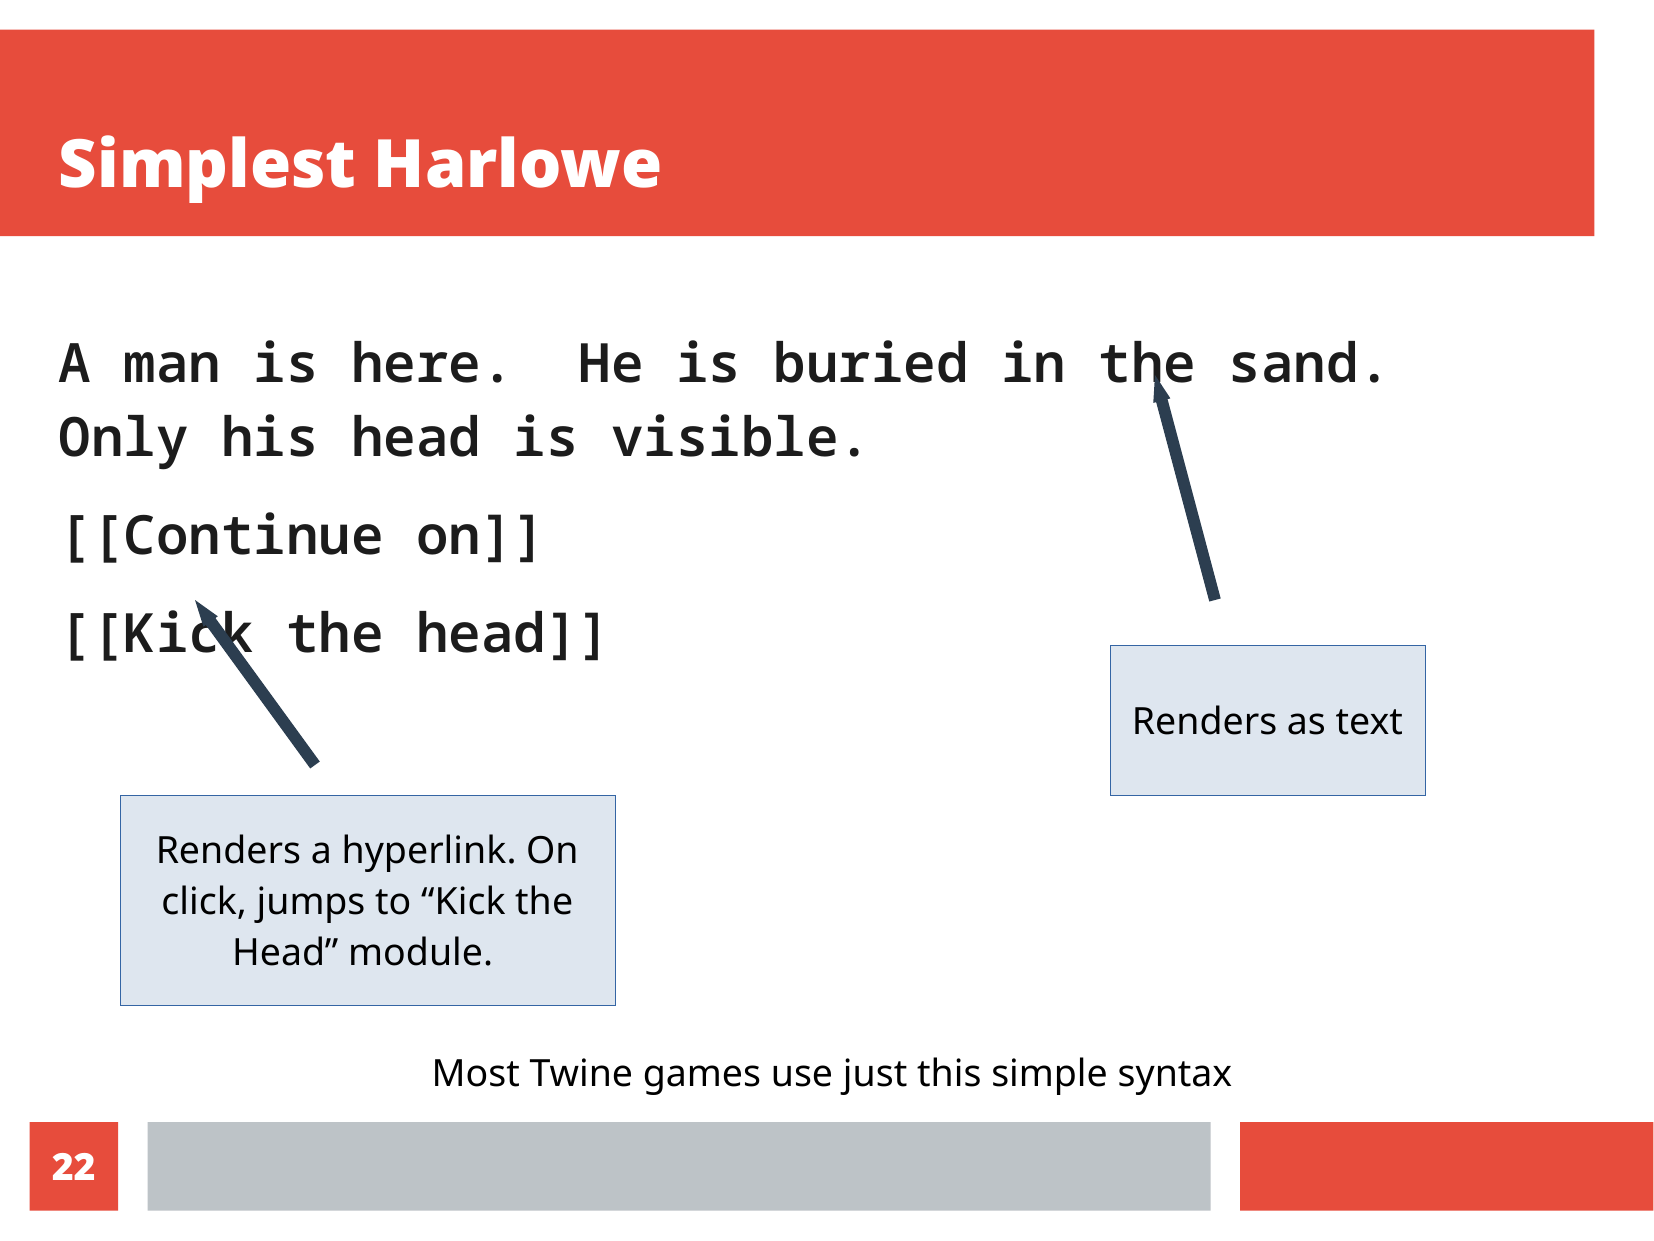

# Simplest Harlowe
A man is here. He is buried in the sand. Only his head is visible.
[[Continue on]]
[[Kick the head]]
Renders as text
Renders a hyperlink. On click, jumps to “Kick the Head” module.
Most Twine games use just this simple syntax
22